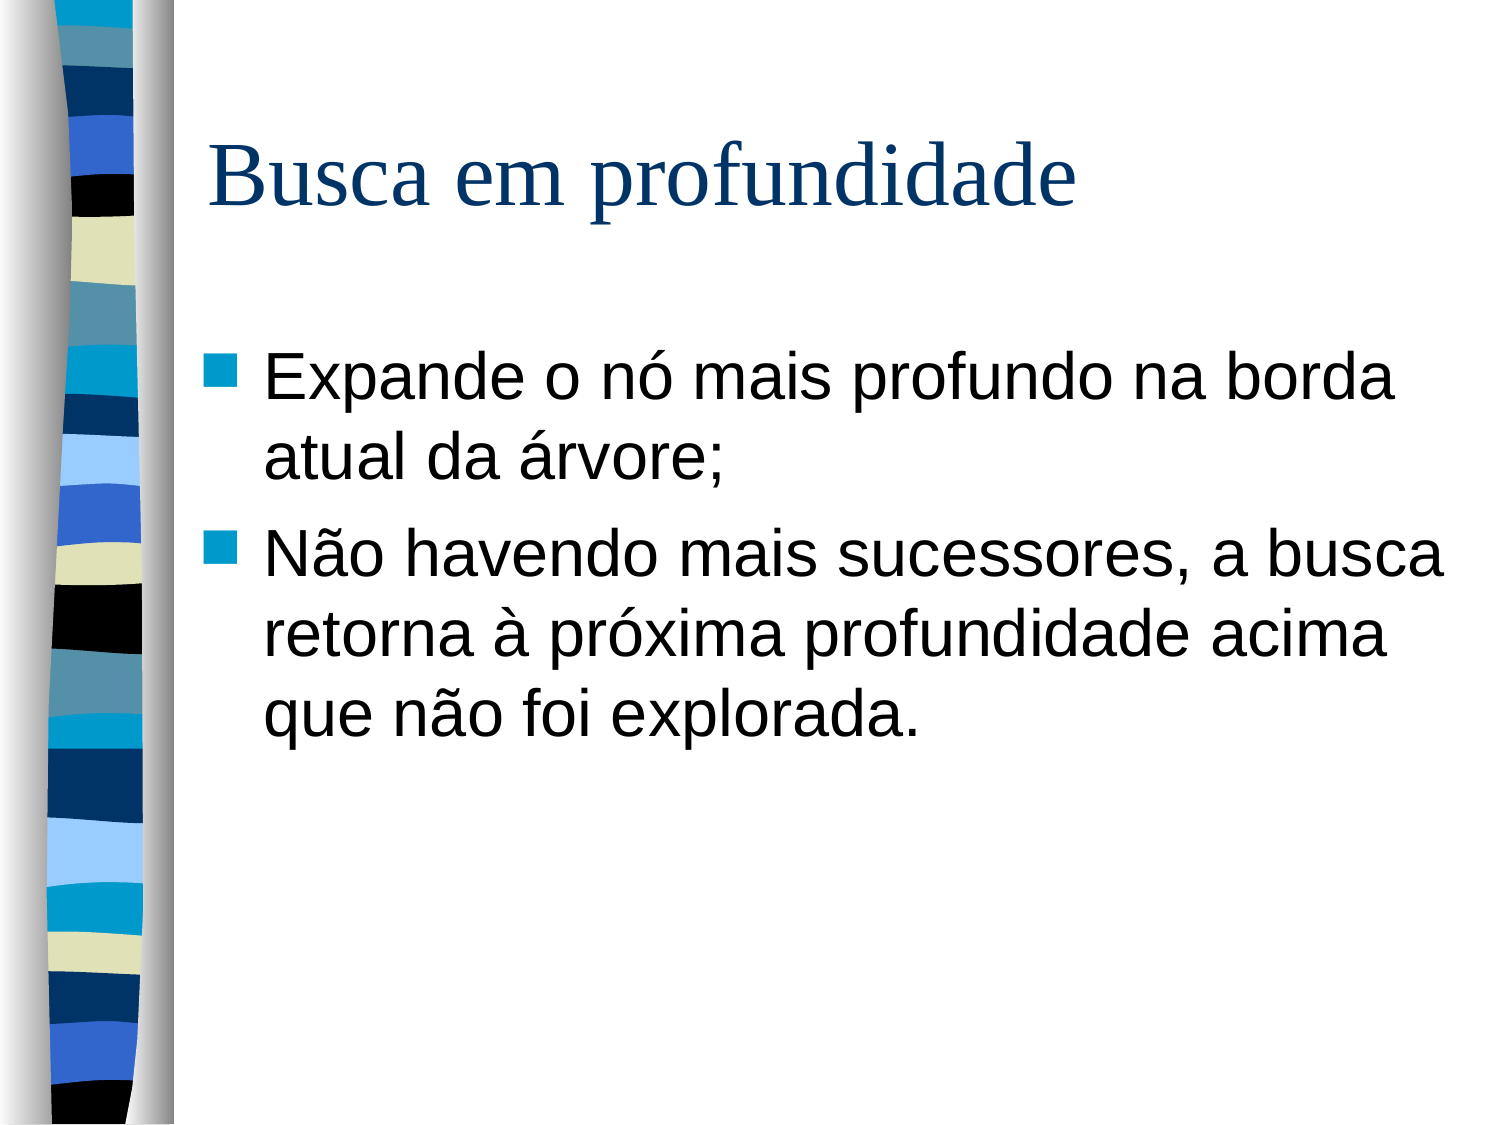

# Busca em profundidade
Expande o nó mais profundo na borda atual da árvore;
Não havendo mais sucessores, a busca retorna à próxima profundidade acima que não foi explorada.